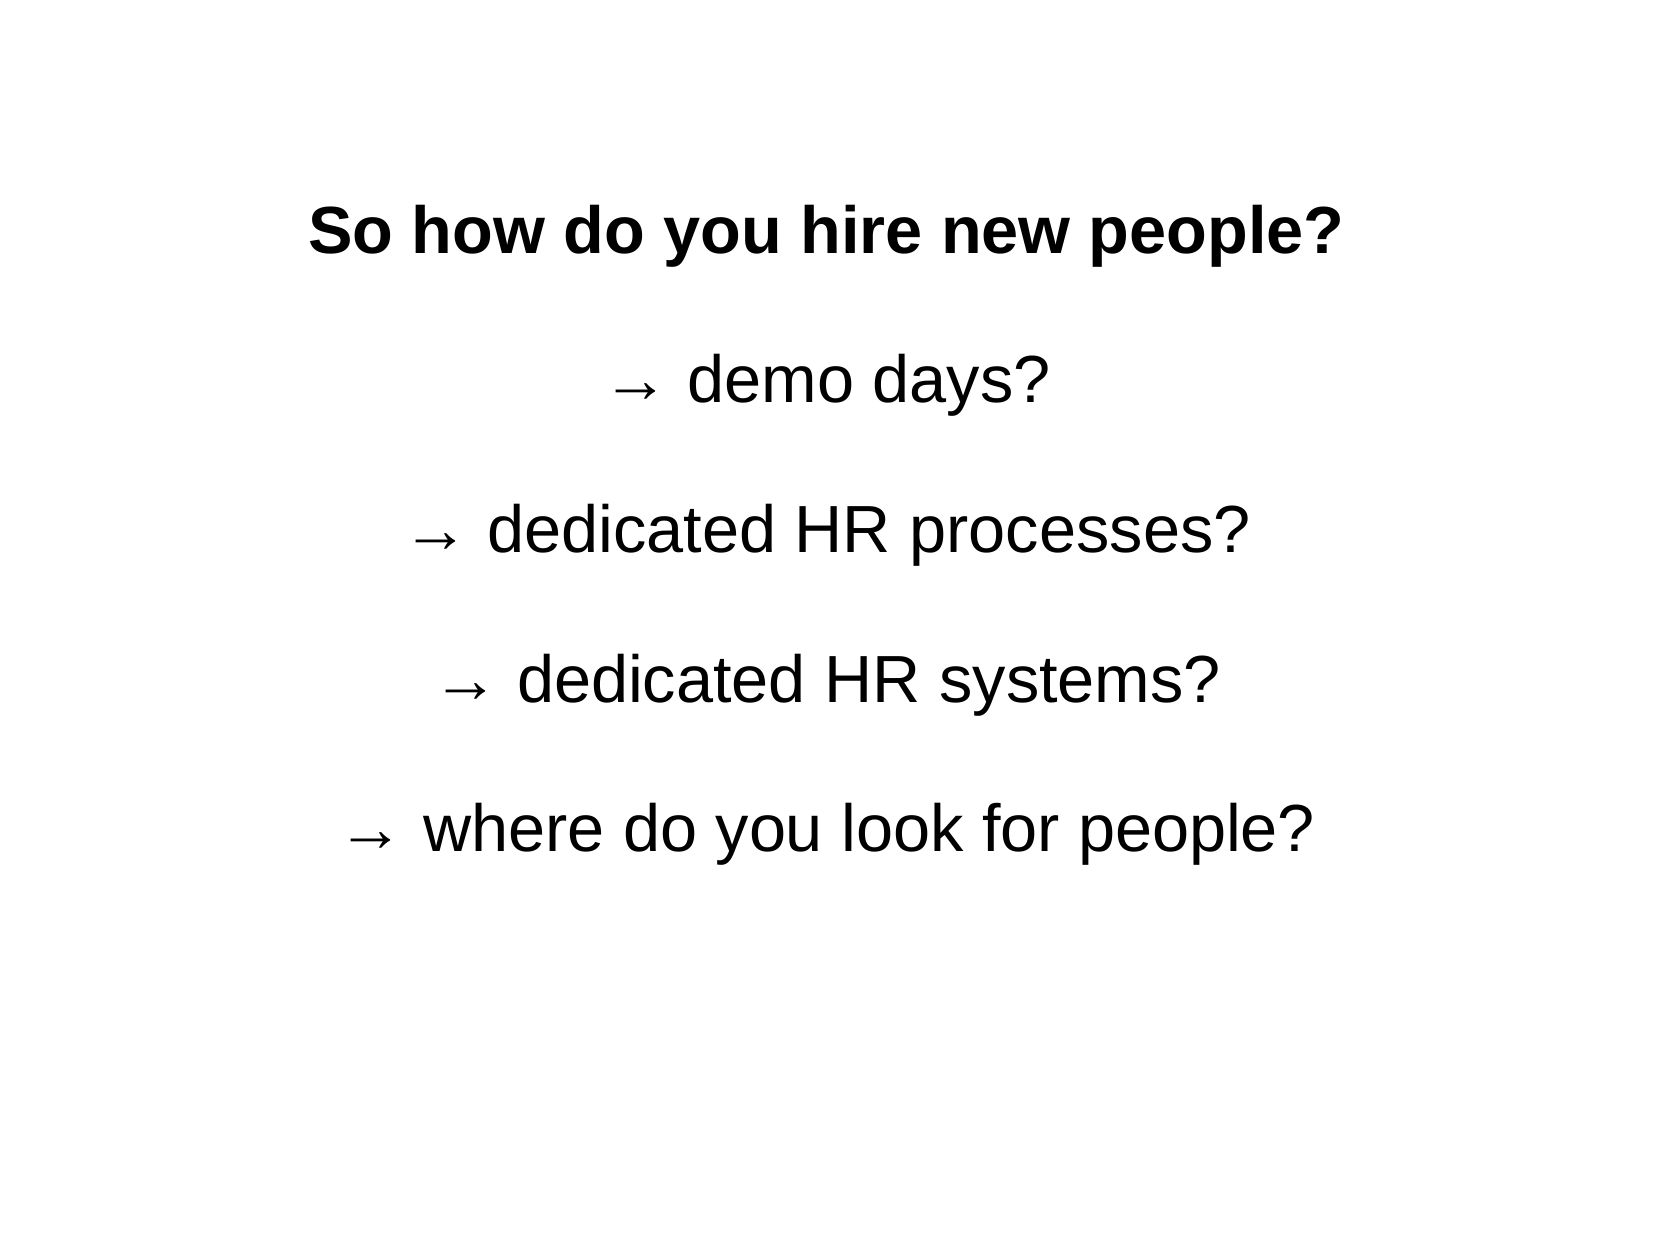

# So how do you hire new people?
→ demo days?
→ dedicated HR processes?
→ dedicated HR systems?
→ where do you look for people?